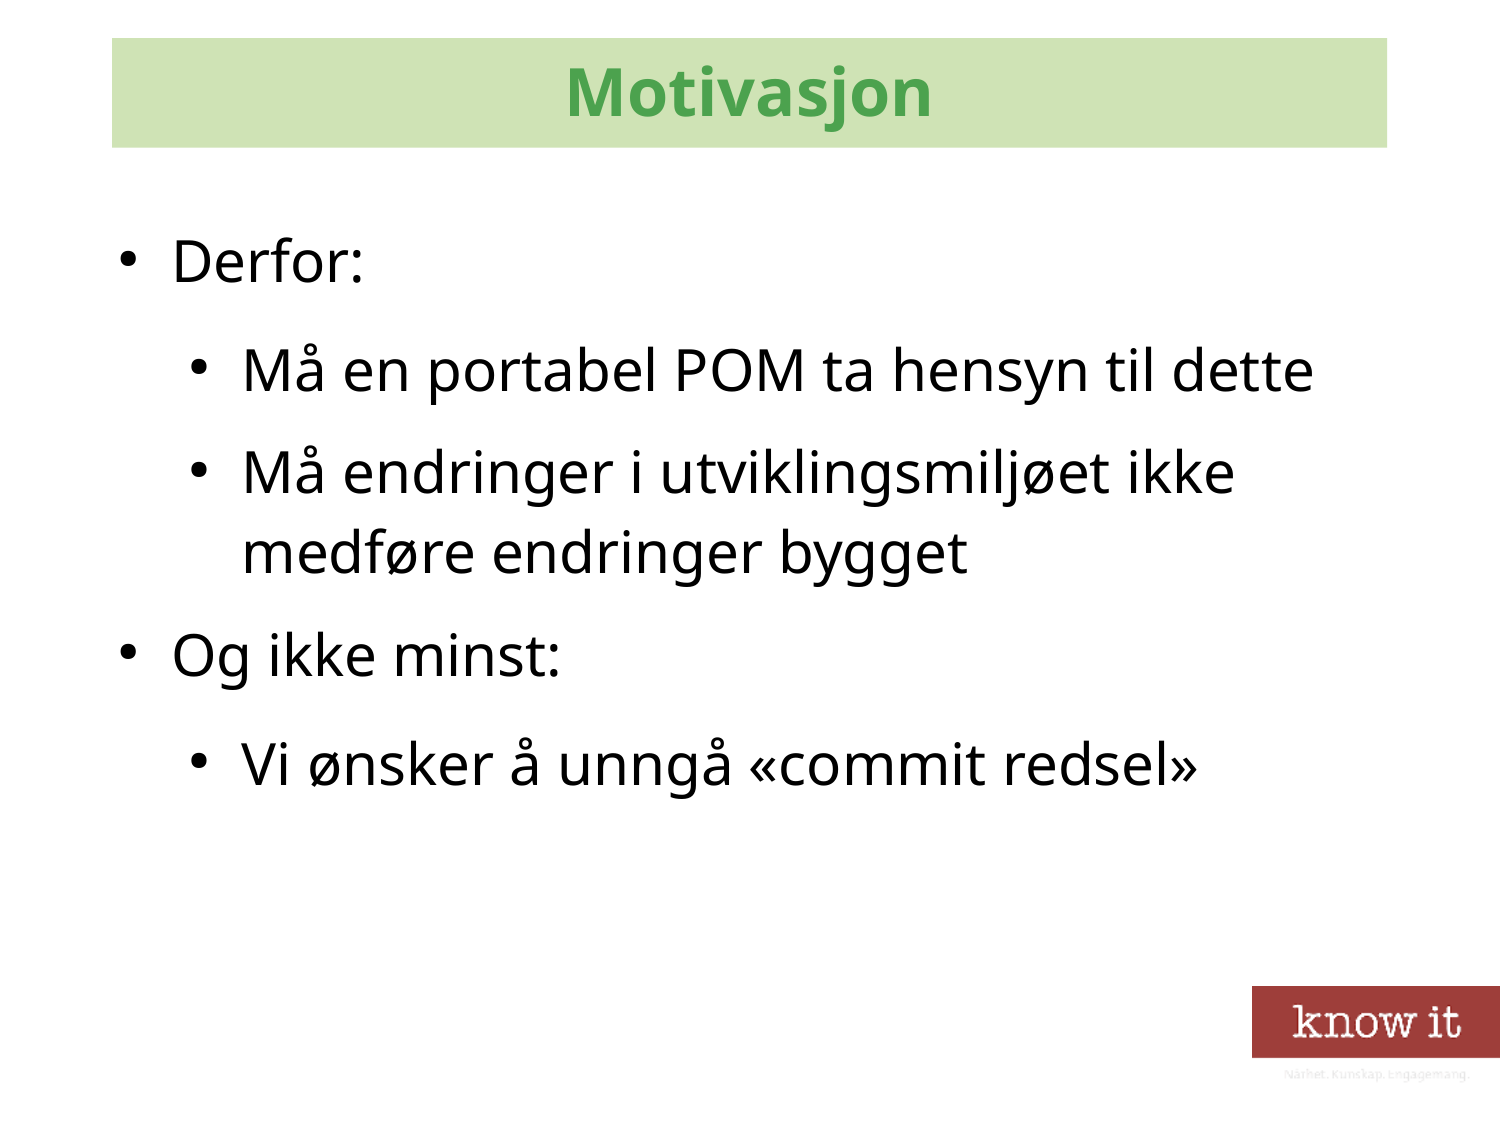

Motivasjon
# Derfor:
Må en portabel POM ta hensyn til dette
Må endringer i utviklingsmiljøet ikke medføre endringer bygget
Og ikke minst:
Vi ønsker å unngå «commit redsel»